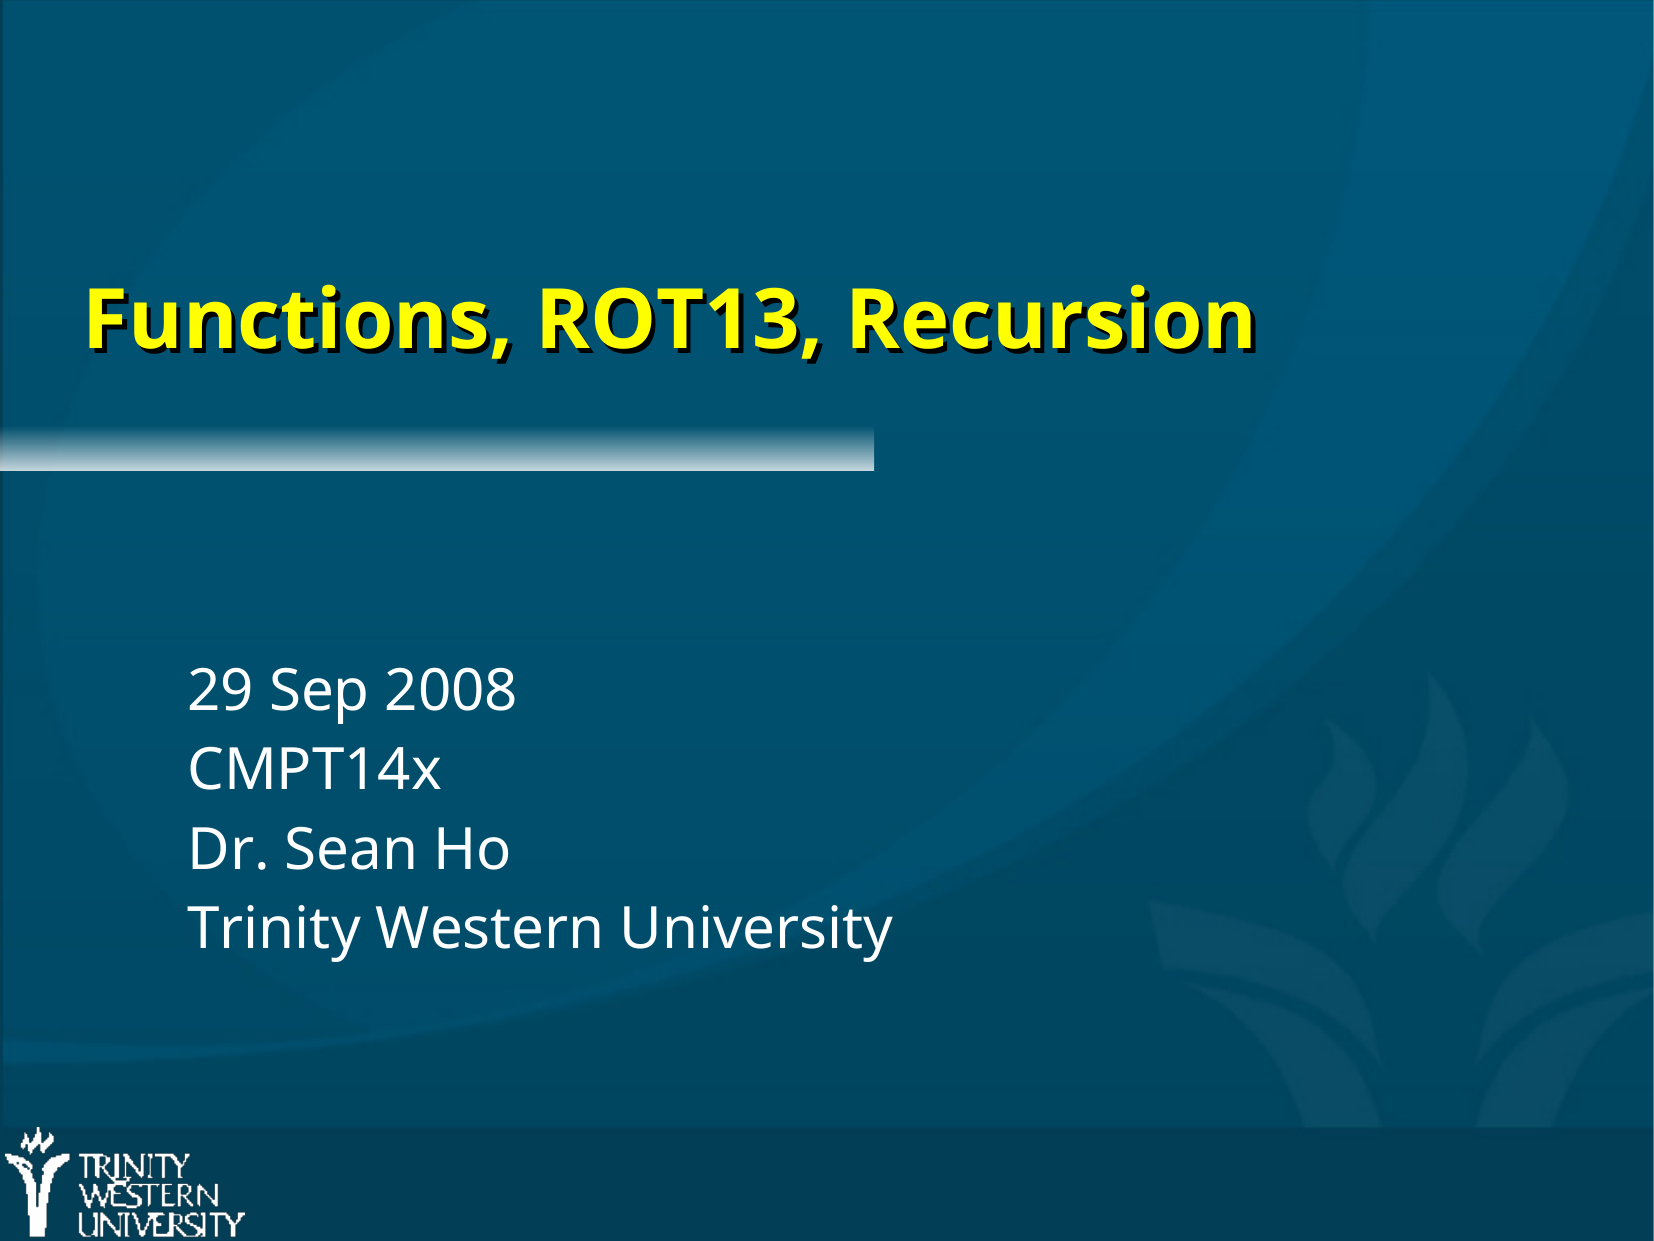

# Functions, ROT13, Recursion
29 Sep 2008
CMPT14x
Dr. Sean Ho
Trinity Western University